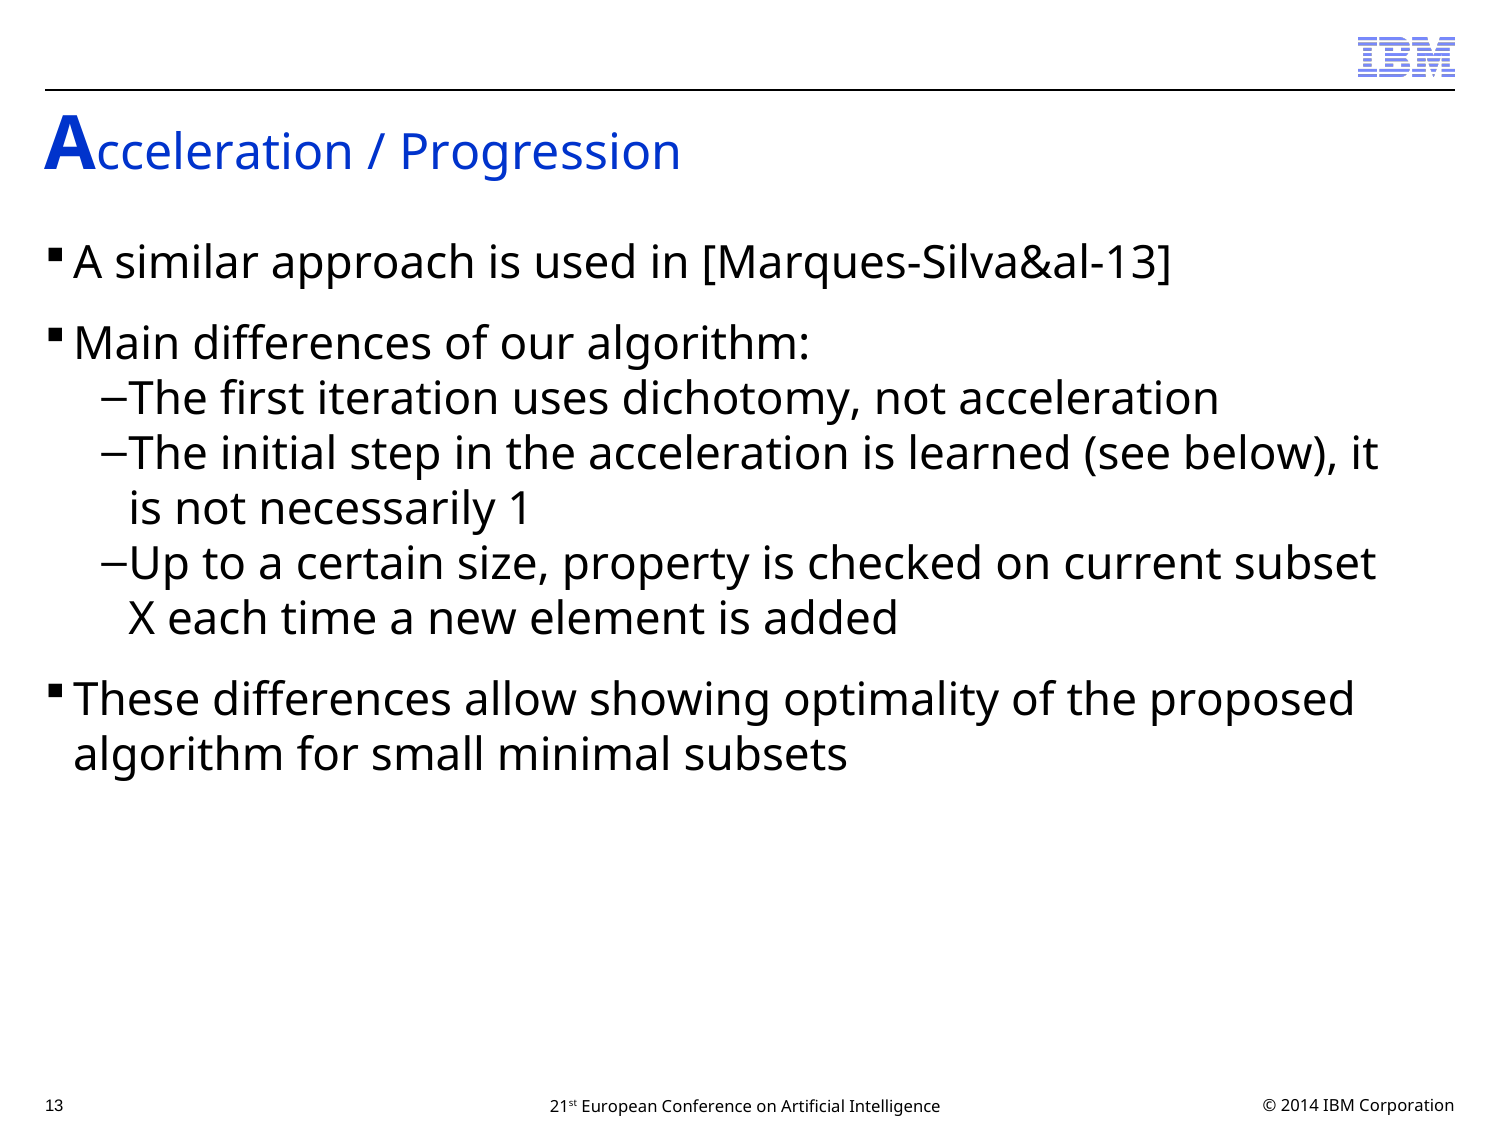

# Acceleration / Progression
A similar approach is used in [Marques-Silva&al-13]
Main differences of our algorithm:
The first iteration uses dichotomy, not acceleration
The initial step in the acceleration is learned (see below), it is not necessarily 1
Up to a certain size, property is checked on current subset X each time a new element is added
These differences allow showing optimality of the proposed algorithm for small minimal subsets
13